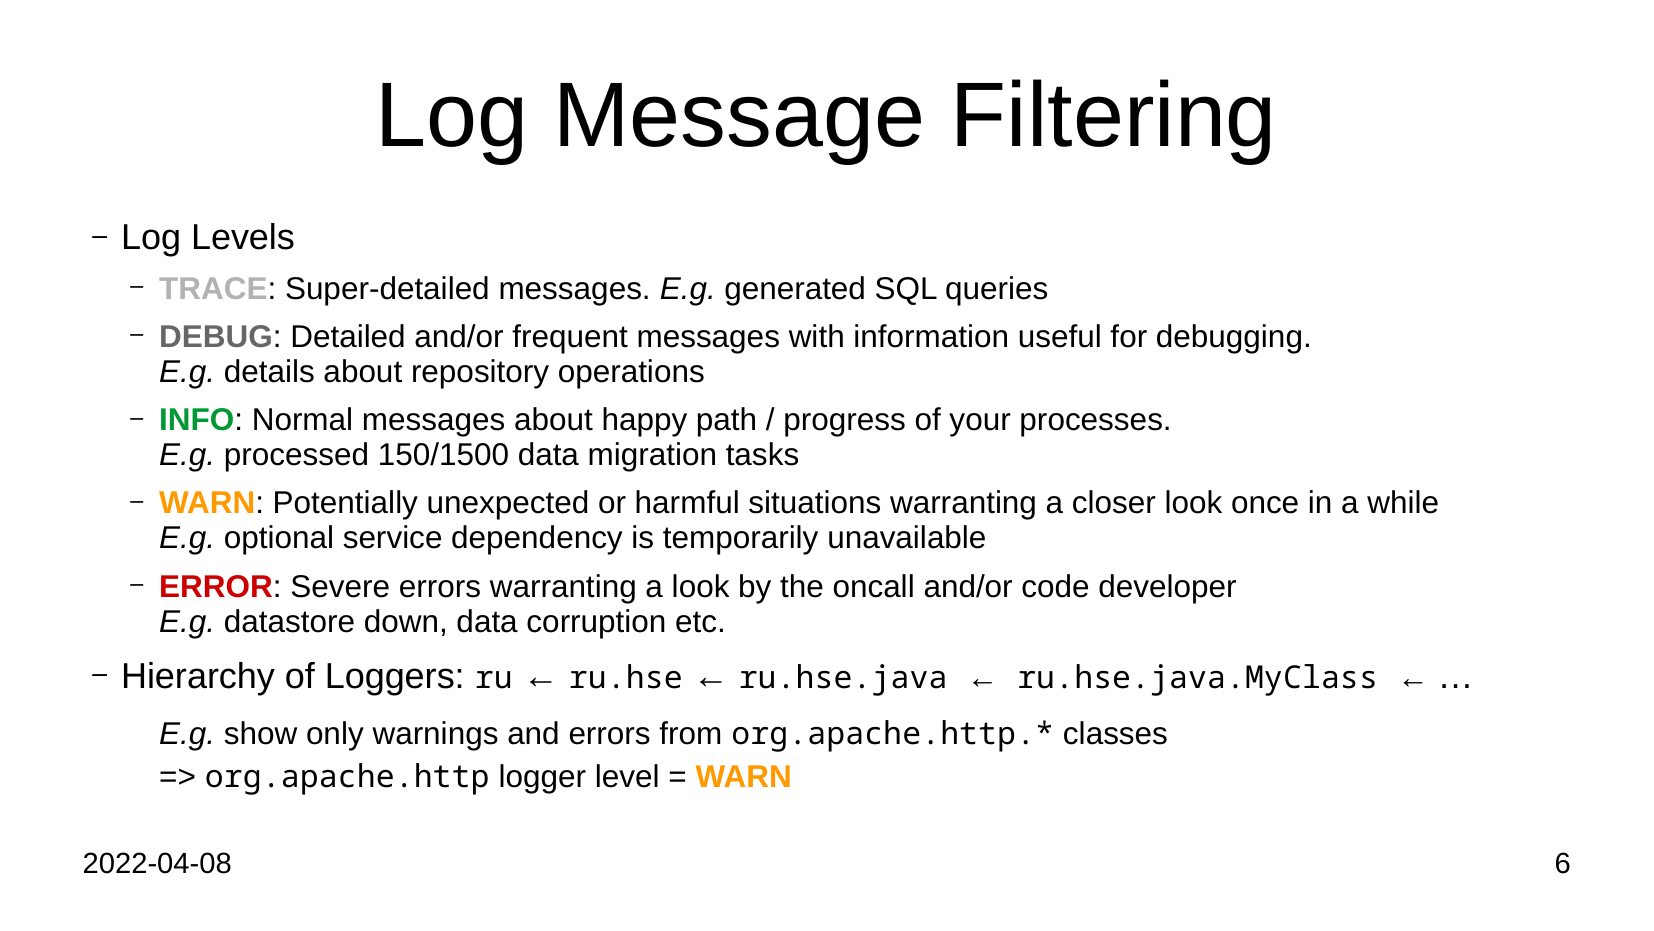

# Log Message Filtering
Log Levels
TRACE: Super-detailed messages. E.g. generated SQL queries
DEBUG: Detailed and/or frequent messages with information useful for debugging.
E.g. details about repository operations
INFO: Normal messages about happy path / progress of your processes.
E.g. processed 150/1500 data migration tasks
WARN: Potentially unexpected or harmful situations warranting a closer look once in a while
E.g. optional service dependency is temporarily unavailable
ERROR: Severe errors warranting a look by the oncall and/or code developer
E.g. datastore down, data corruption etc.
Hierarchy of Loggers: ru ← ru.hse ← ru.hse.java ← ru.hse.java.MyClass ← …
E.g. show only warnings and errors from org.apache.http.* classes
=> org.apache.http logger level = WARN
2022-04-08
6